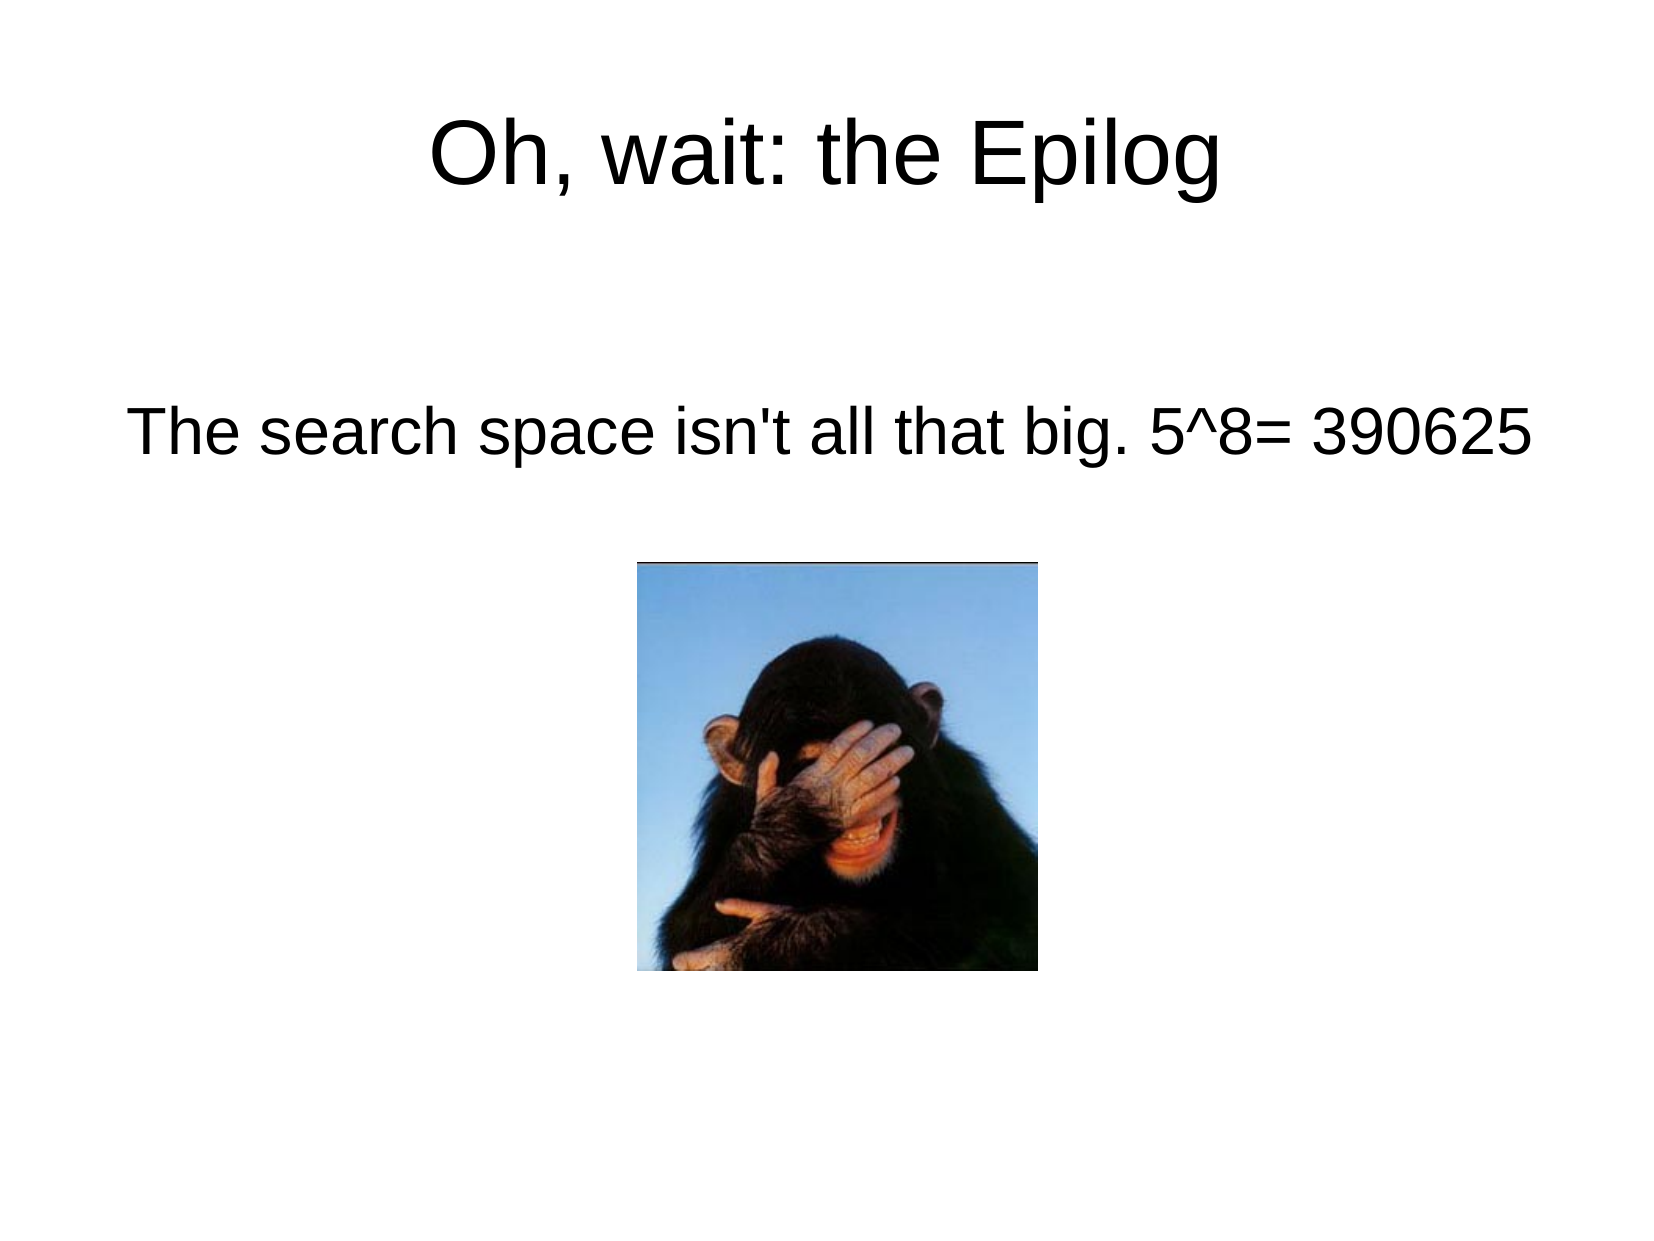

# Oh, wait: the Epilog
The search space isn't all that big. 5^8= 390625